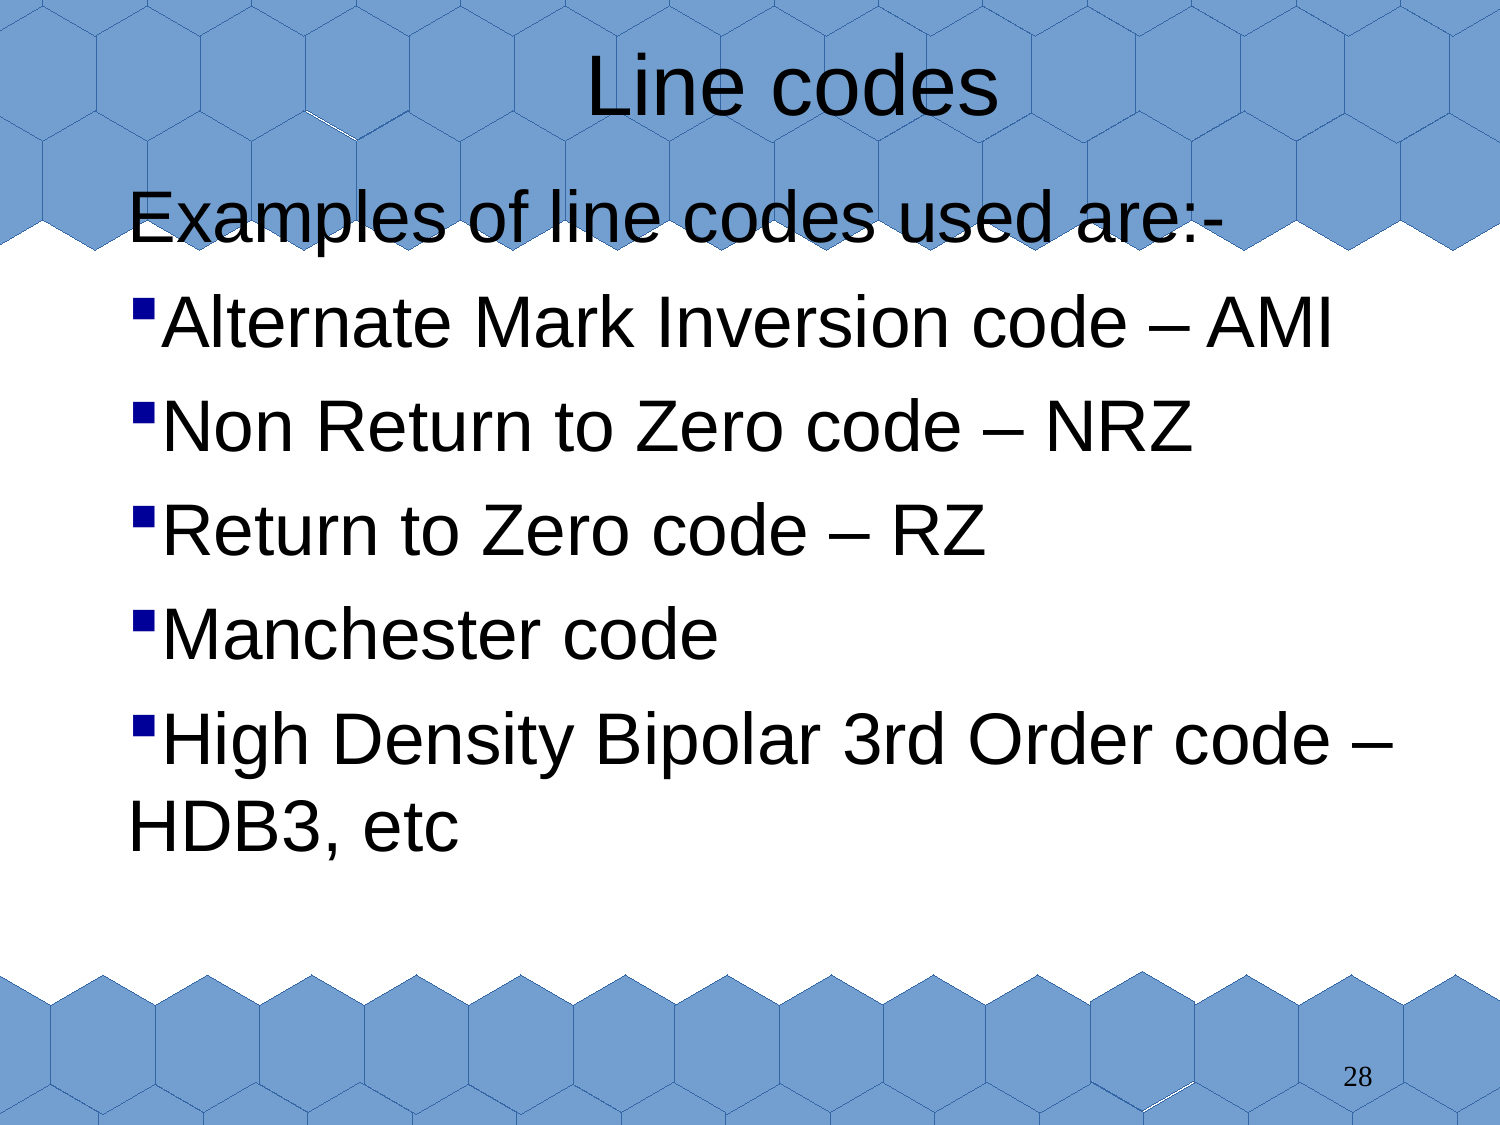

# Line codes
Examples of line codes used are:-
Alternate Mark Inversion code – AMI
Non Return to Zero code – NRZ
Return to Zero code – RZ
Manchester code
High Density Bipolar 3rd Order code – HDB3, etc